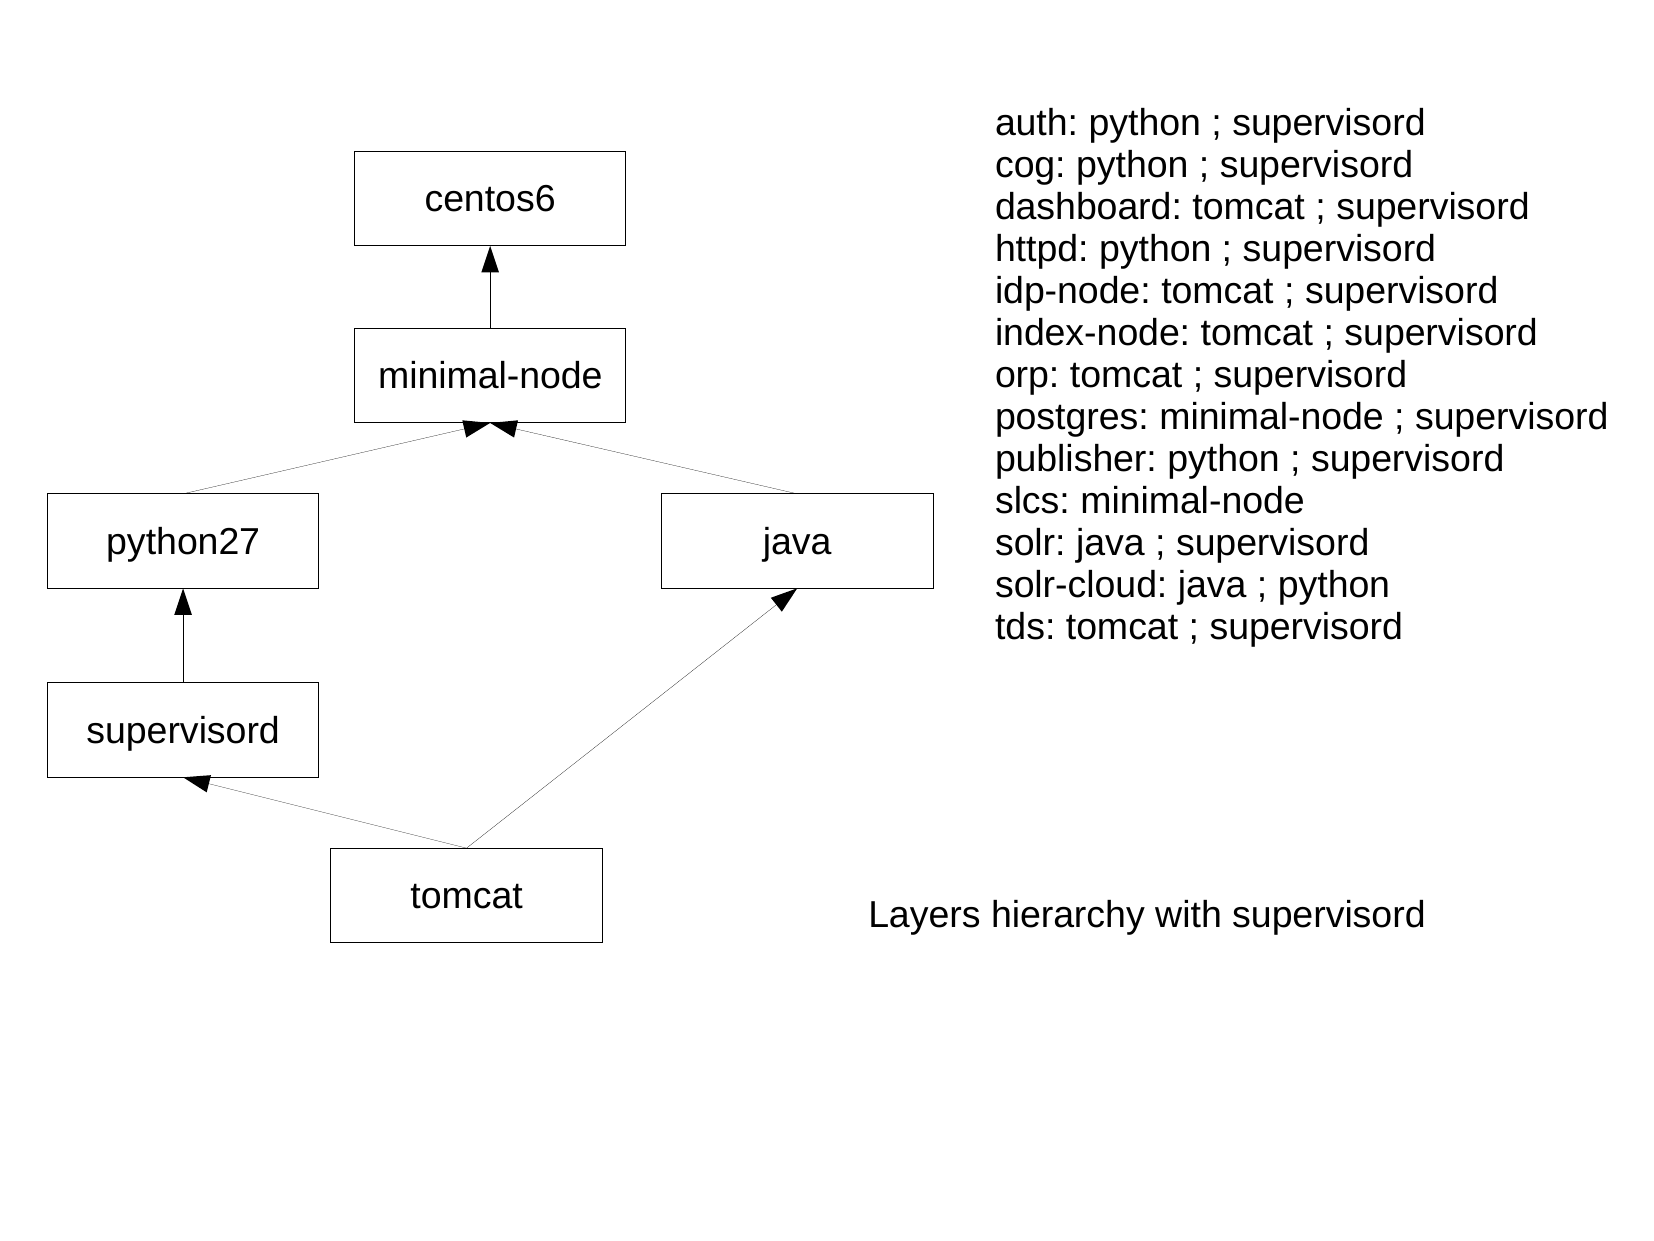

auth: python ; supervisord
cog: python ; supervisord
dashboard: tomcat ; supervisord
httpd: python ; supervisord
idp-node: tomcat ; supervisord
index-node: tomcat ; supervisord
orp: tomcat ; supervisord
postgres: minimal-node ; supervisord
publisher: python ; supervisord
slcs: minimal-node
solr: java ; supervisord
solr-cloud: java ; python
tds: tomcat ; supervisord
centos6
minimal-node
python27
java
supervisord
tomcat
Layers hierarchy with supervisord